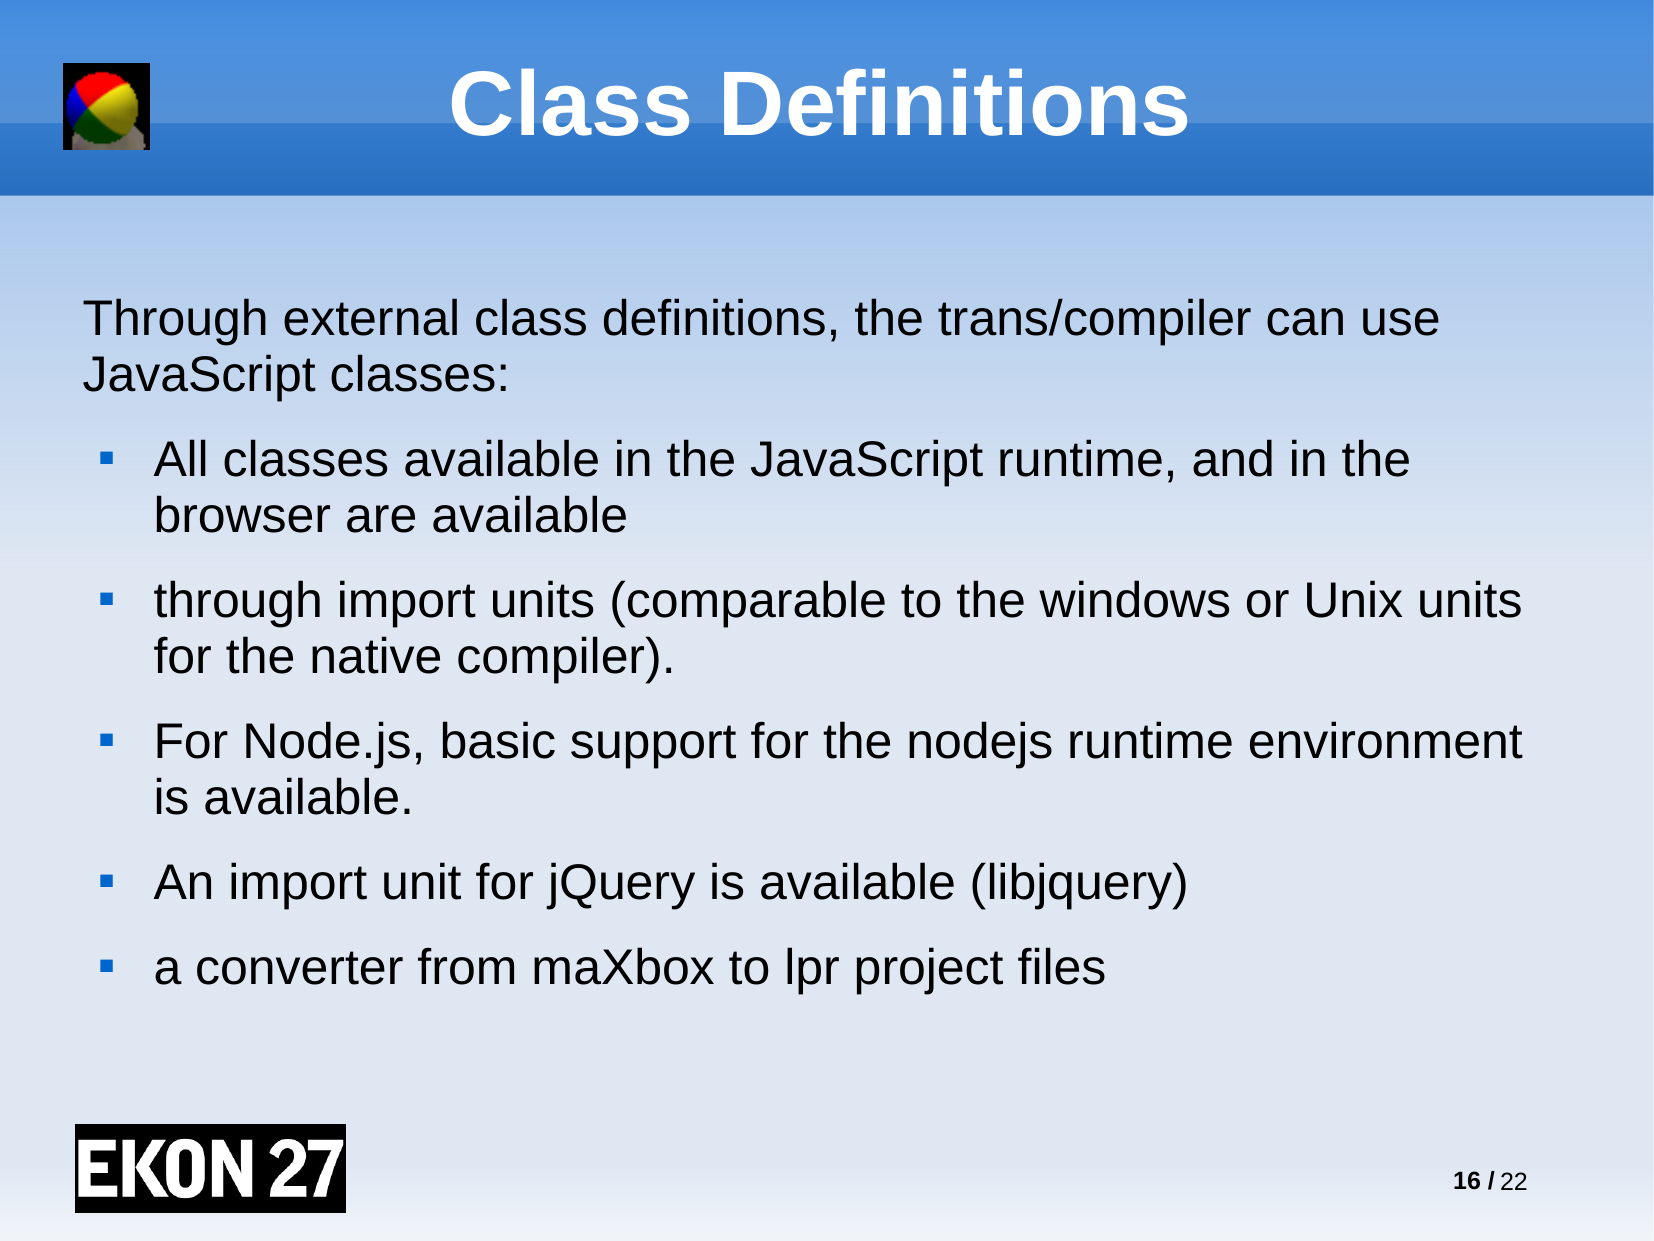

# Class Definitions
Through external class definitions, the trans/compiler can use JavaScript classes:
All classes available in the JavaScript runtime, and in the browser are available
through import units (comparable to the windows or Unix units for the native compiler).
For Node.js, basic support for the nodejs runtime environment is available.
An import unit for jQuery is available (libjquery)
a converter from maXbox to lpr project files
16